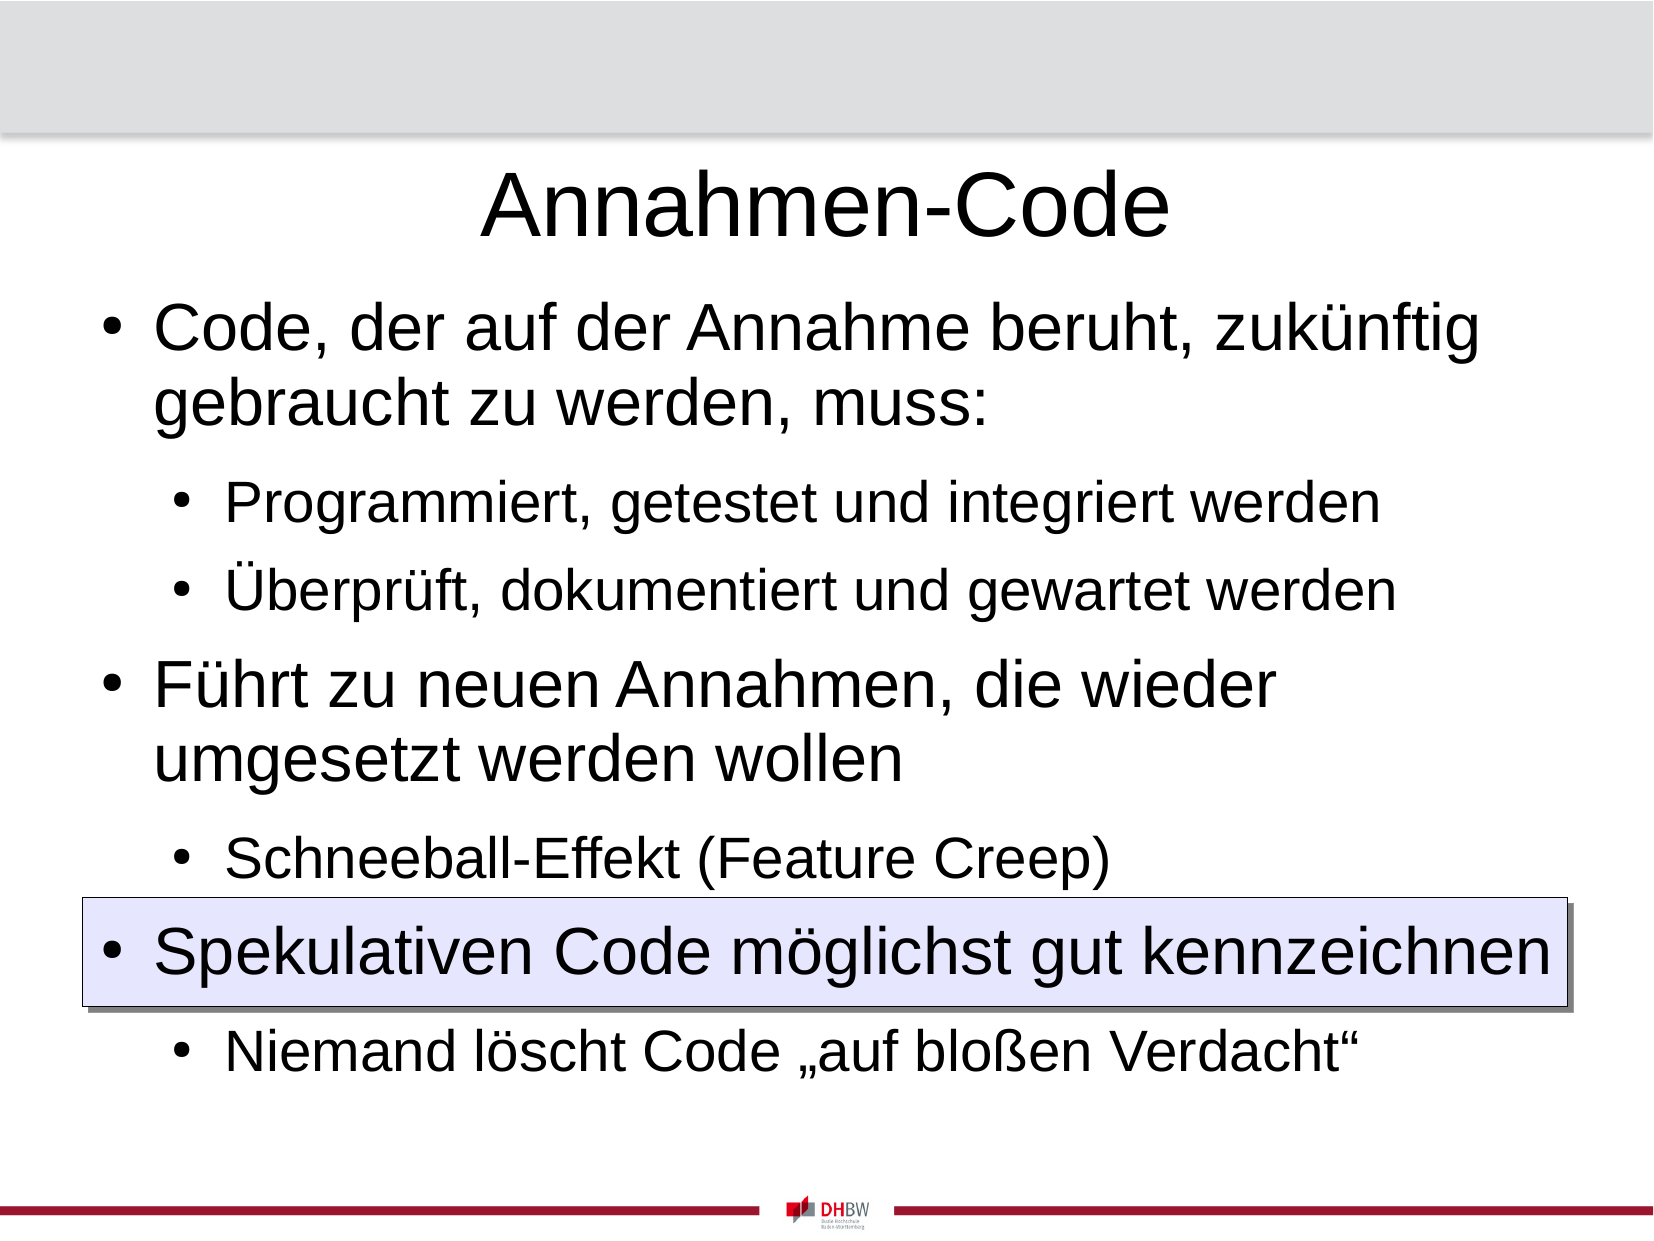

# Annahmen-Code
Code, der auf der Annahme beruht, zukünftig gebraucht zu werden, muss:
Programmiert, getestet und integriert werden
Überprüft, dokumentiert und gewartet werden
Führt zu neuen Annahmen, die wieder umgesetzt werden wollen
Schneeball-Effekt (Feature Creep)
Spekulativen Code möglichst gut kennzeichnen
Niemand löscht Code „auf bloßen Verdacht“